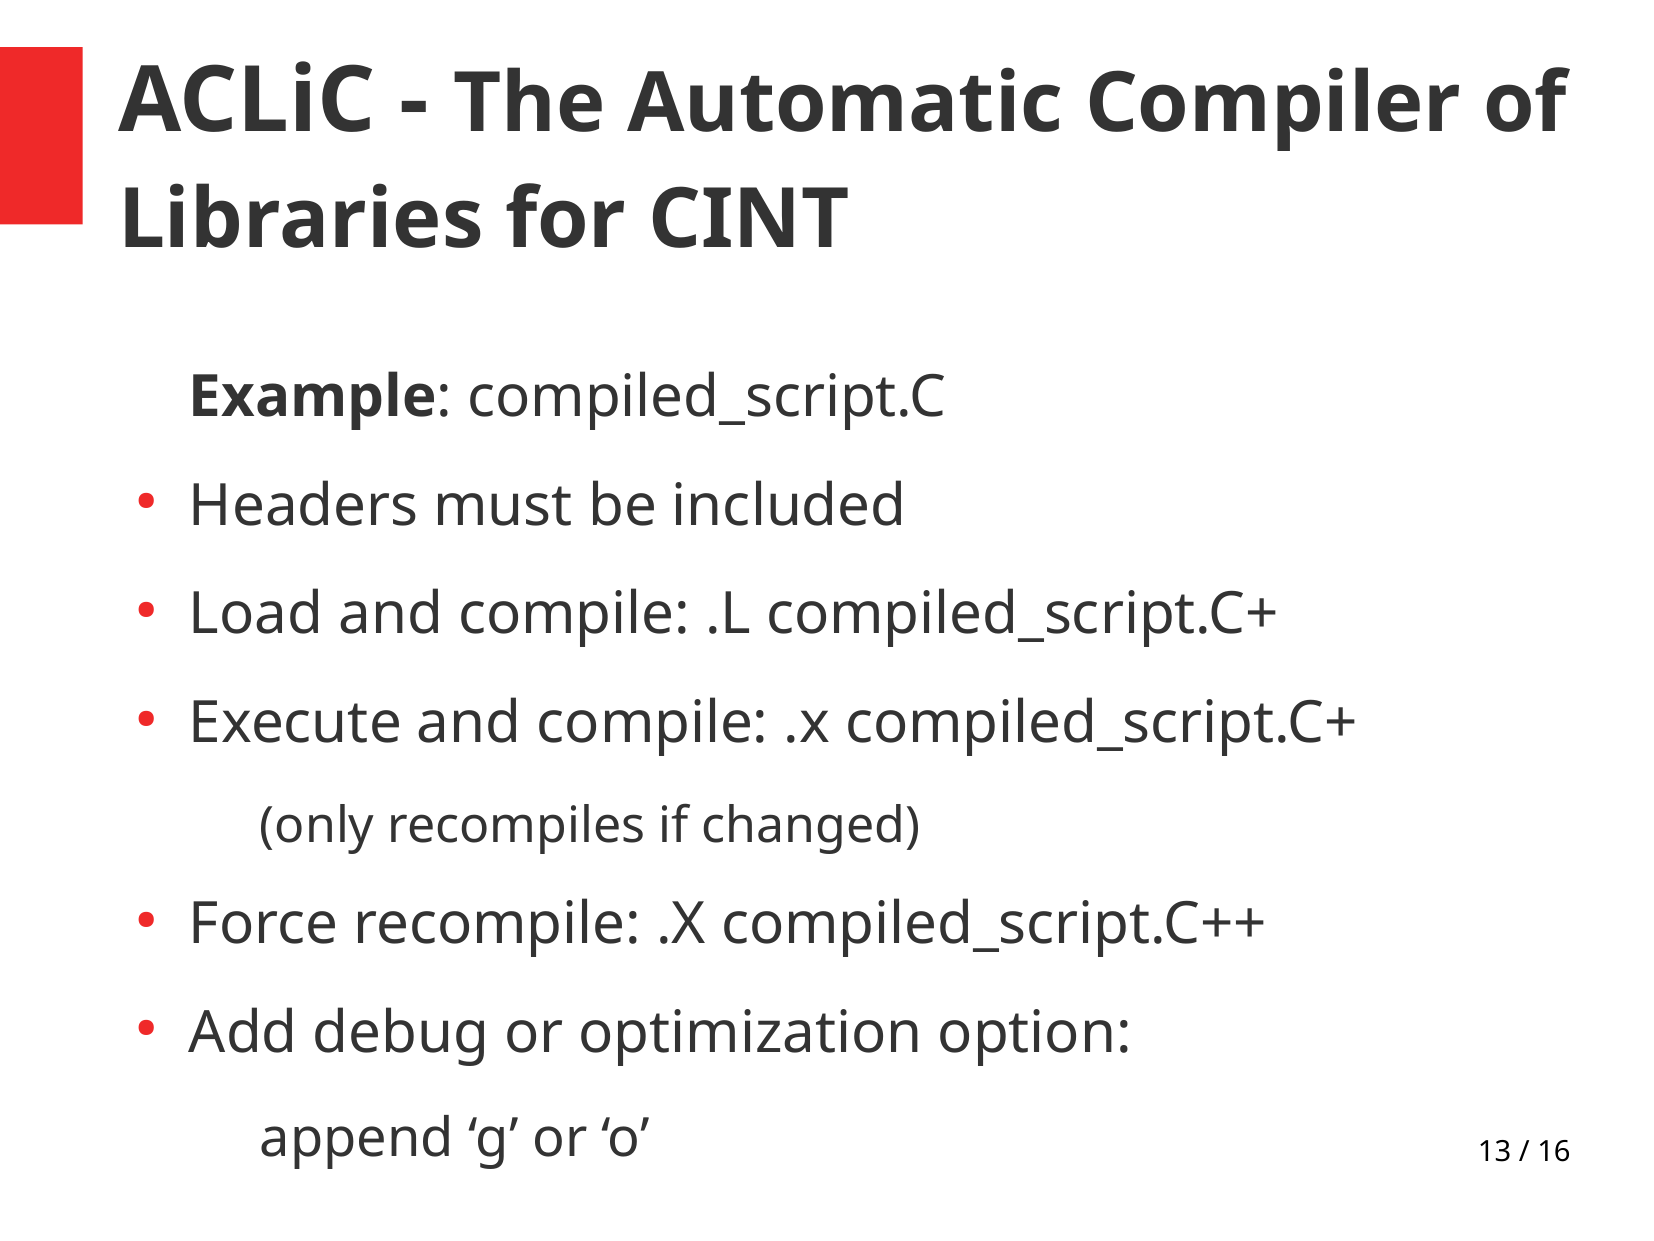

# ACLiC - The Automatic Compiler of Libraries for CINT
Example: compiled_script.C
Headers must be included
Load and compile: .L compiled_script.C+
Execute and compile: .x compiled_script.C+
(only recompiles if changed)
Force recompile: .X compiled_script.C++
Add debug or optimization option:
append ‘g’ or ‘o’
13